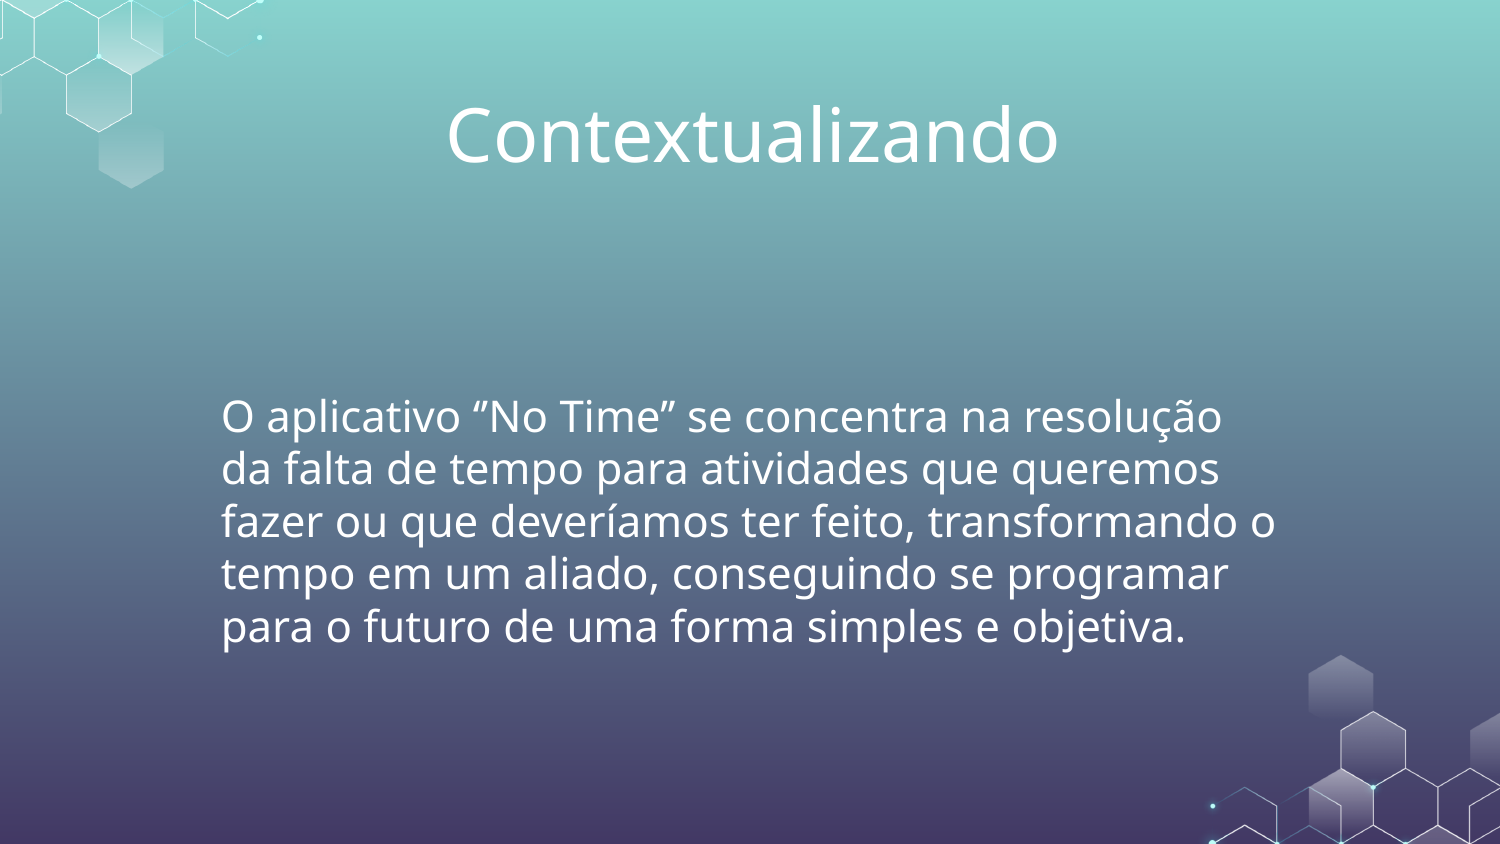

# Contextualizando
O aplicativo ‘’No Time’’ se concentra na resolução da falta de tempo para atividades que queremos fazer ou que deveríamos ter feito, transformando o tempo em um aliado, conseguindo se programar para o futuro de uma forma simples e objetiva.